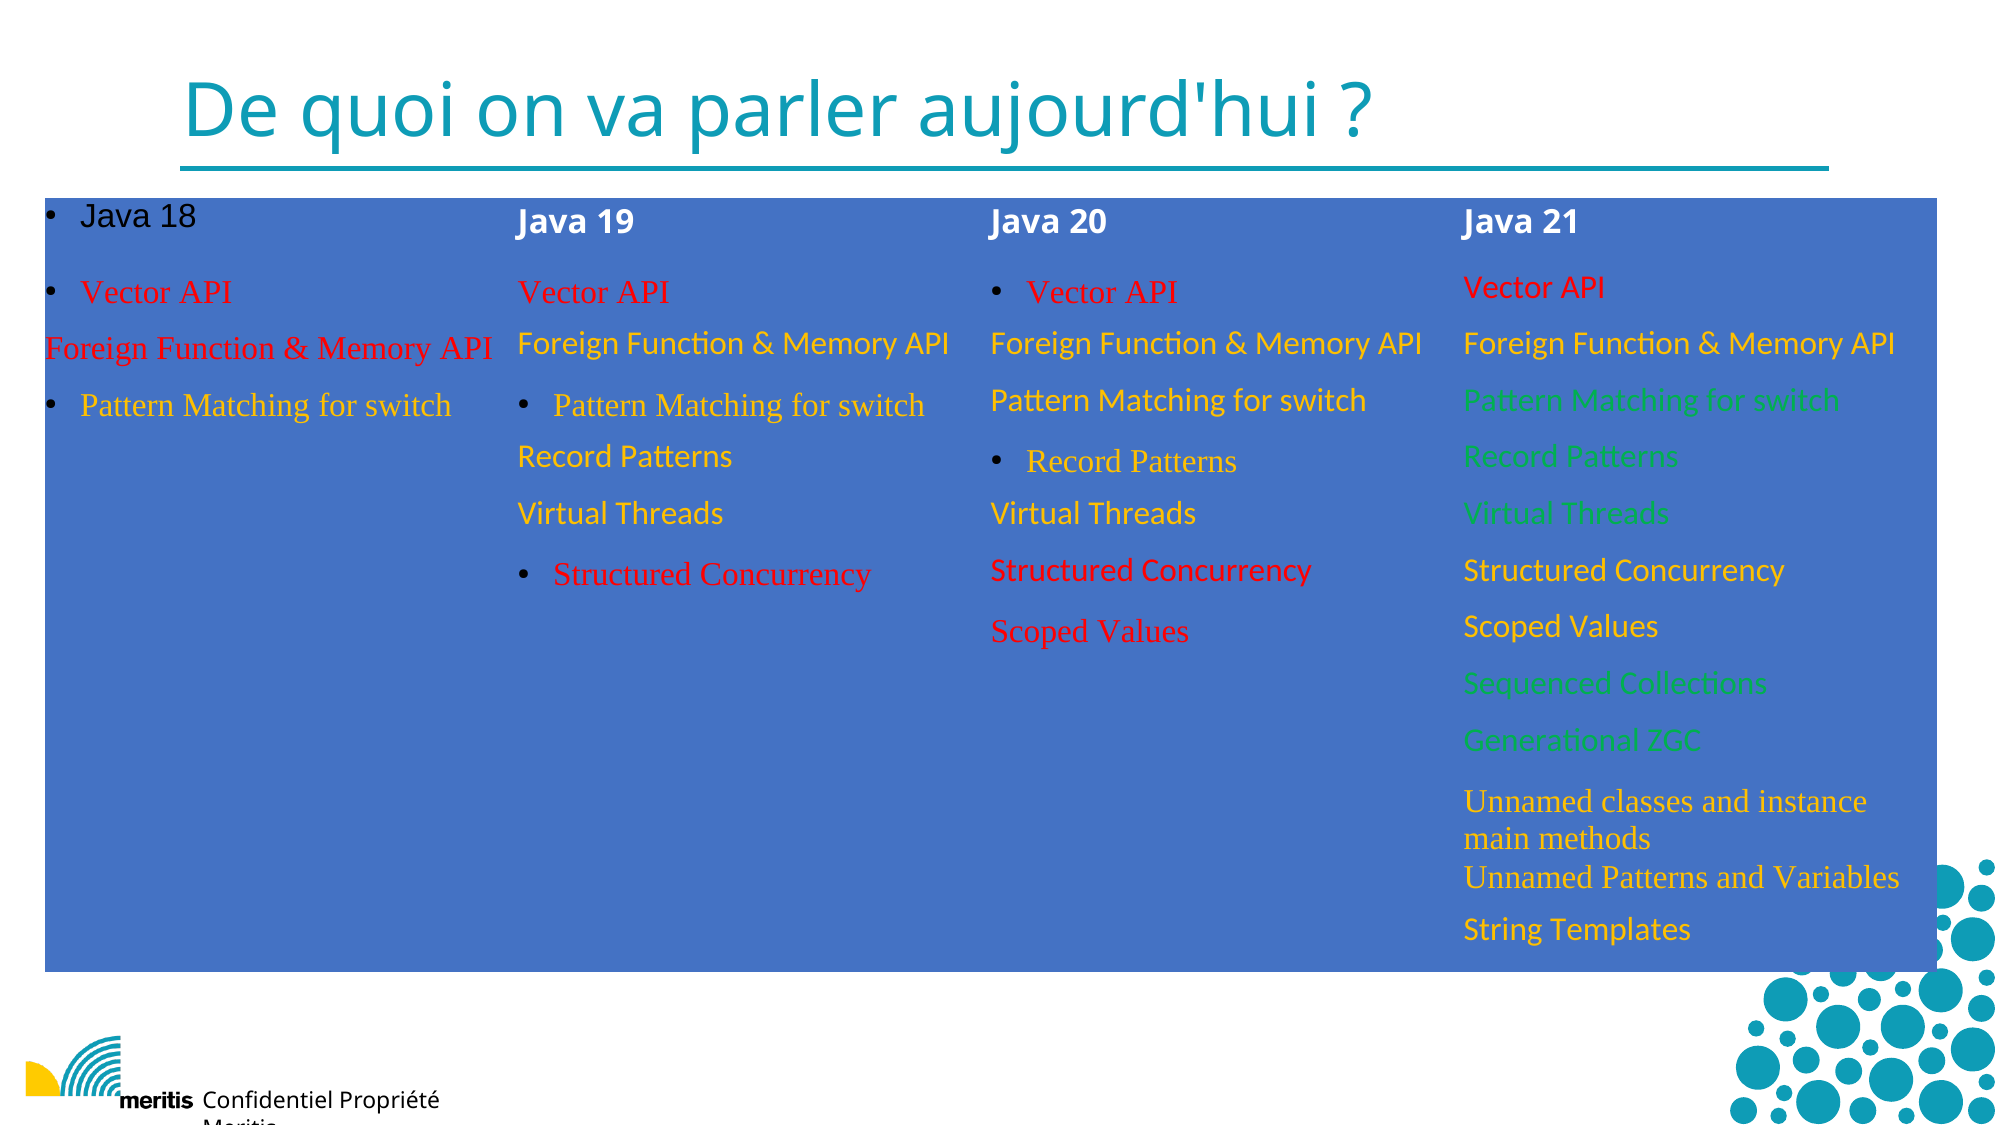

# De quoi on va parler aujourd'hui ?
| Java 18 | Java 19 | Java 20 | Java 21 |
| --- | --- | --- | --- |
| Vector API | Vector API | Vector API | Vector API |
| Foreign Function & Memory API | Foreign Function & Memory API | Foreign Function & Memory API | Foreign Function & Memory API |
| Pattern Matching for switch | Pattern Matching for switch | Pattern Matching for switch | Pattern Matching for switch |
| | Record Patterns | Record Patterns | Record Patterns |
| | Virtual Threads | Virtual Threads | Virtual Threads |
| | Structured Concurrency | Structured Concurrency | Structured Concurrency |
| | | Scoped Values | Scoped Values |
| | | | Sequenced Collections |
| | | | Generational ZGC |
| | | | Unnamed classes and instance main methods |
| | | | Unnamed Patterns and Variables |
| | | | String Templates |